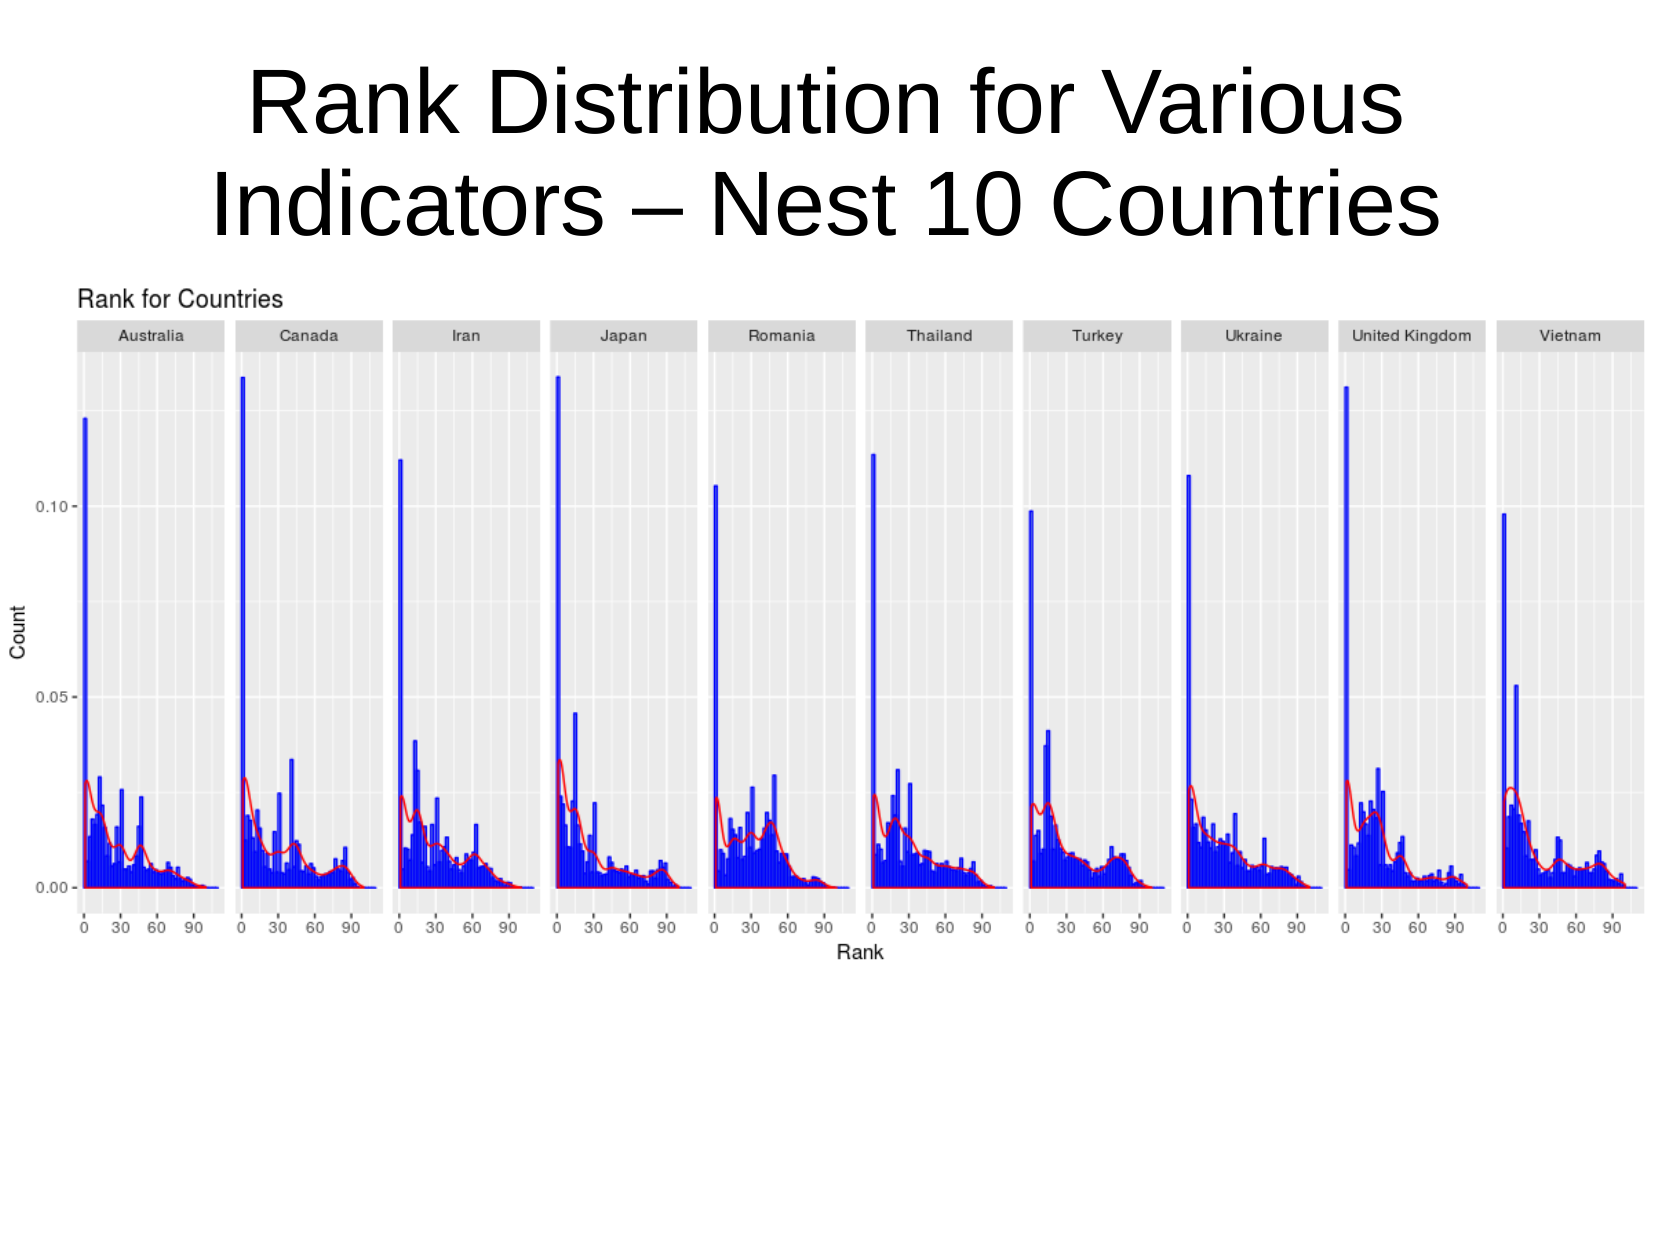

# Rank Distribution for Various Indicators – Nest 10 Countries